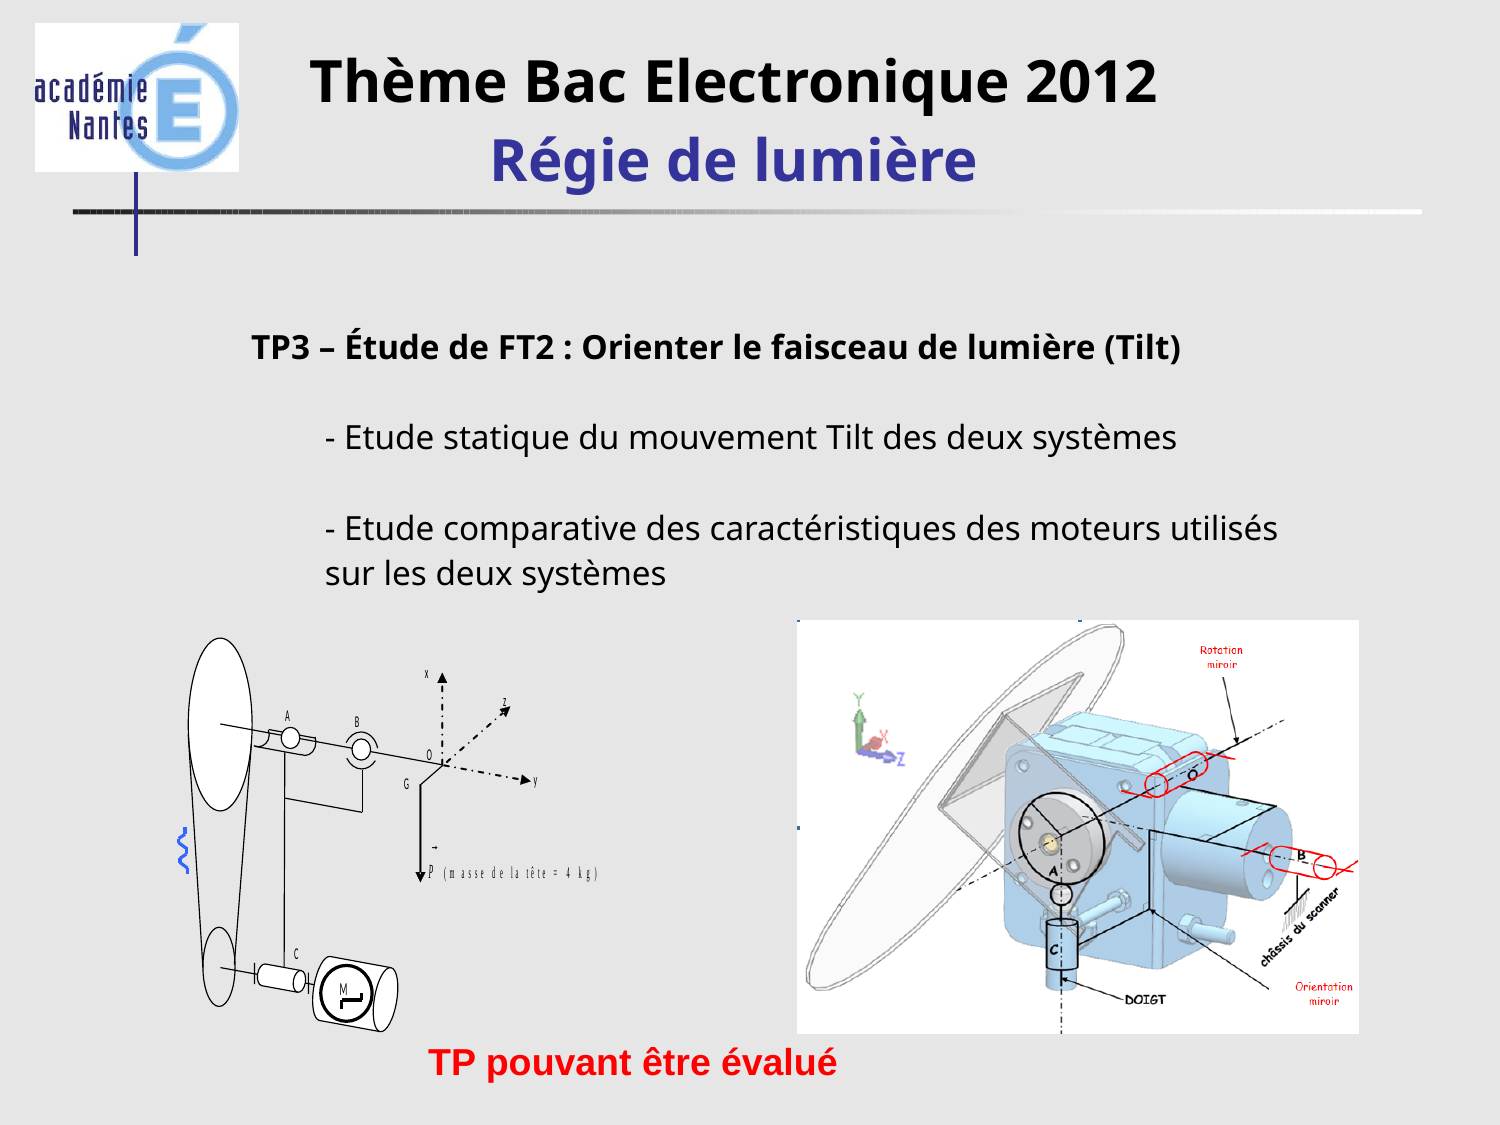

Thème Bac Electronique 2012
Régie de lumière
TP3 – Étude de FT2 : Orienter le faisceau de lumière (Tilt)
	- Etude statique du mouvement Tilt des deux systèmes
	- Etude comparative des caractéristiques des moteurs utilisés 	sur les deux systèmes
TP pouvant être évalué